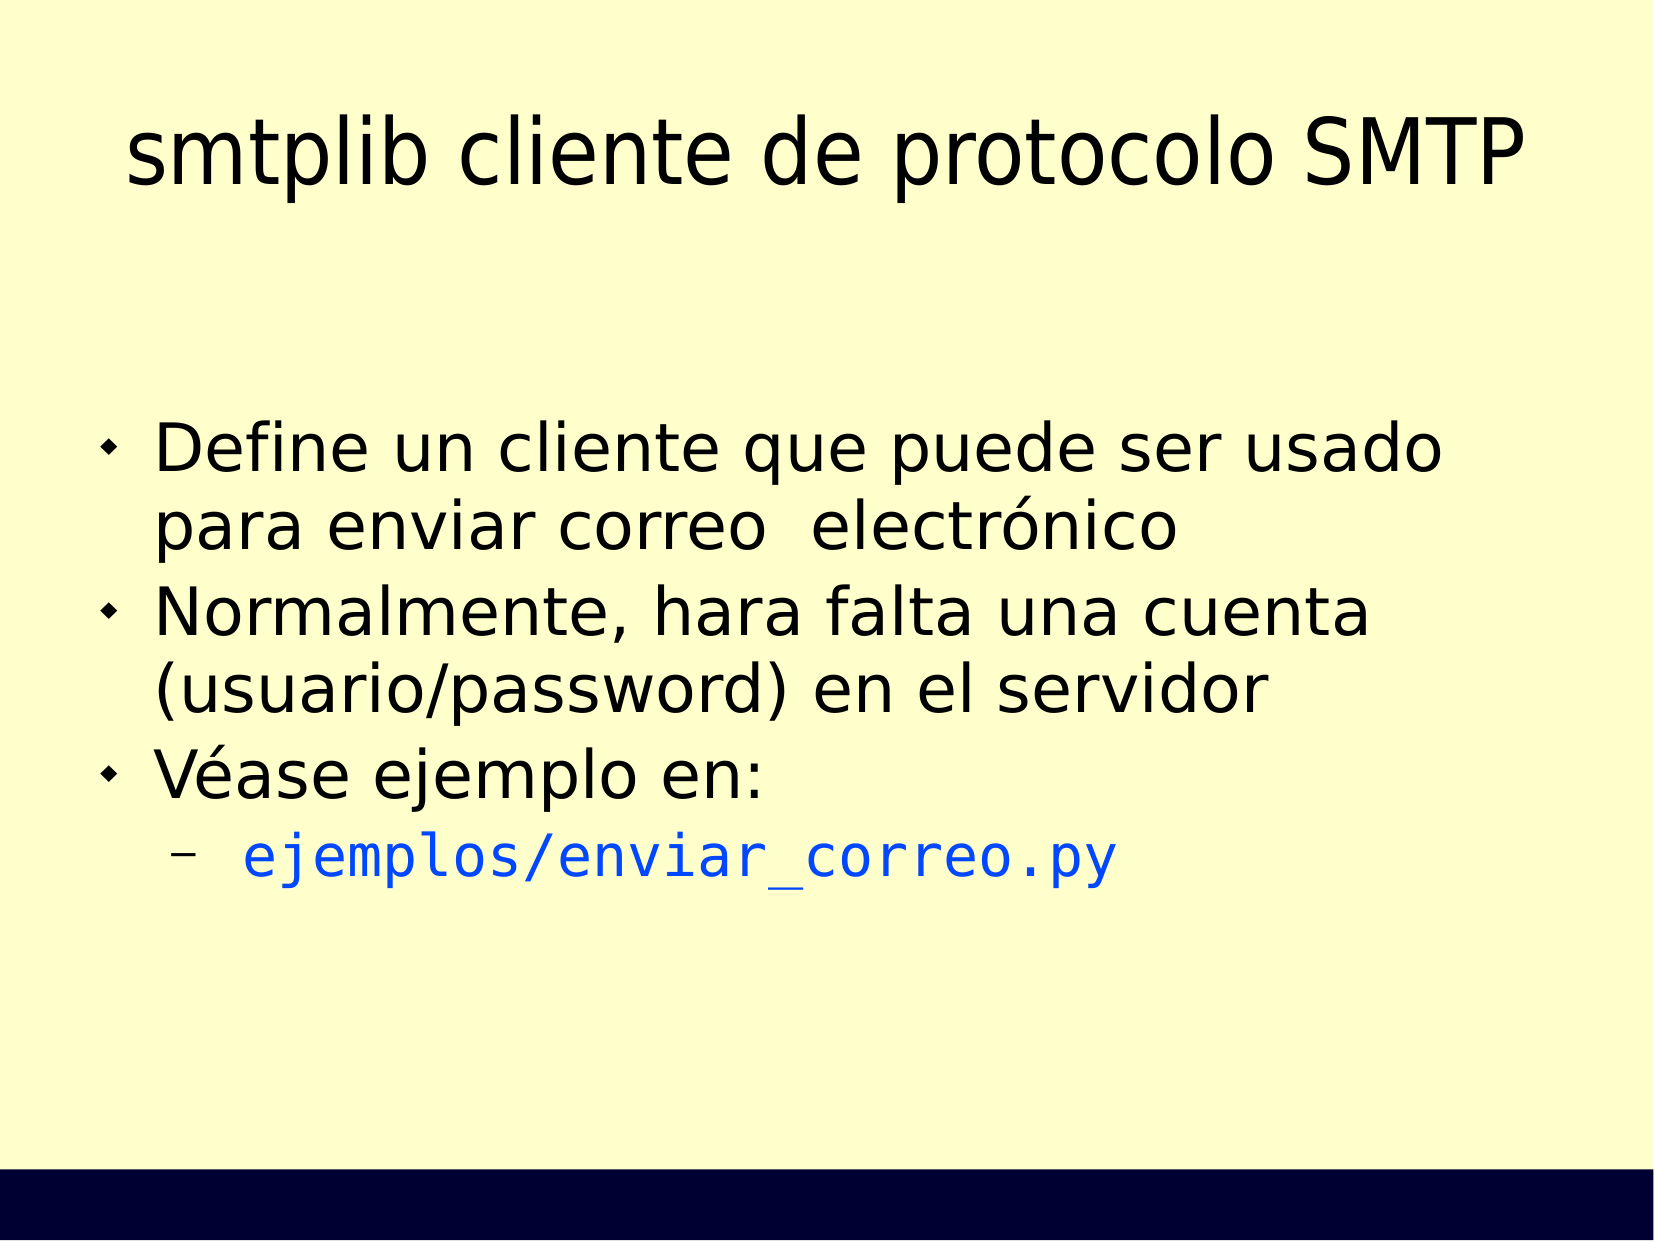

# smtplib cliente de protocolo SMTP
Define un cliente que puede ser usado para enviar correo electrónico
Normalmente, hara falta una cuenta (usuario/password) en el servidor
Véase ejemplo en:
 ejemplos/enviar_correo.py